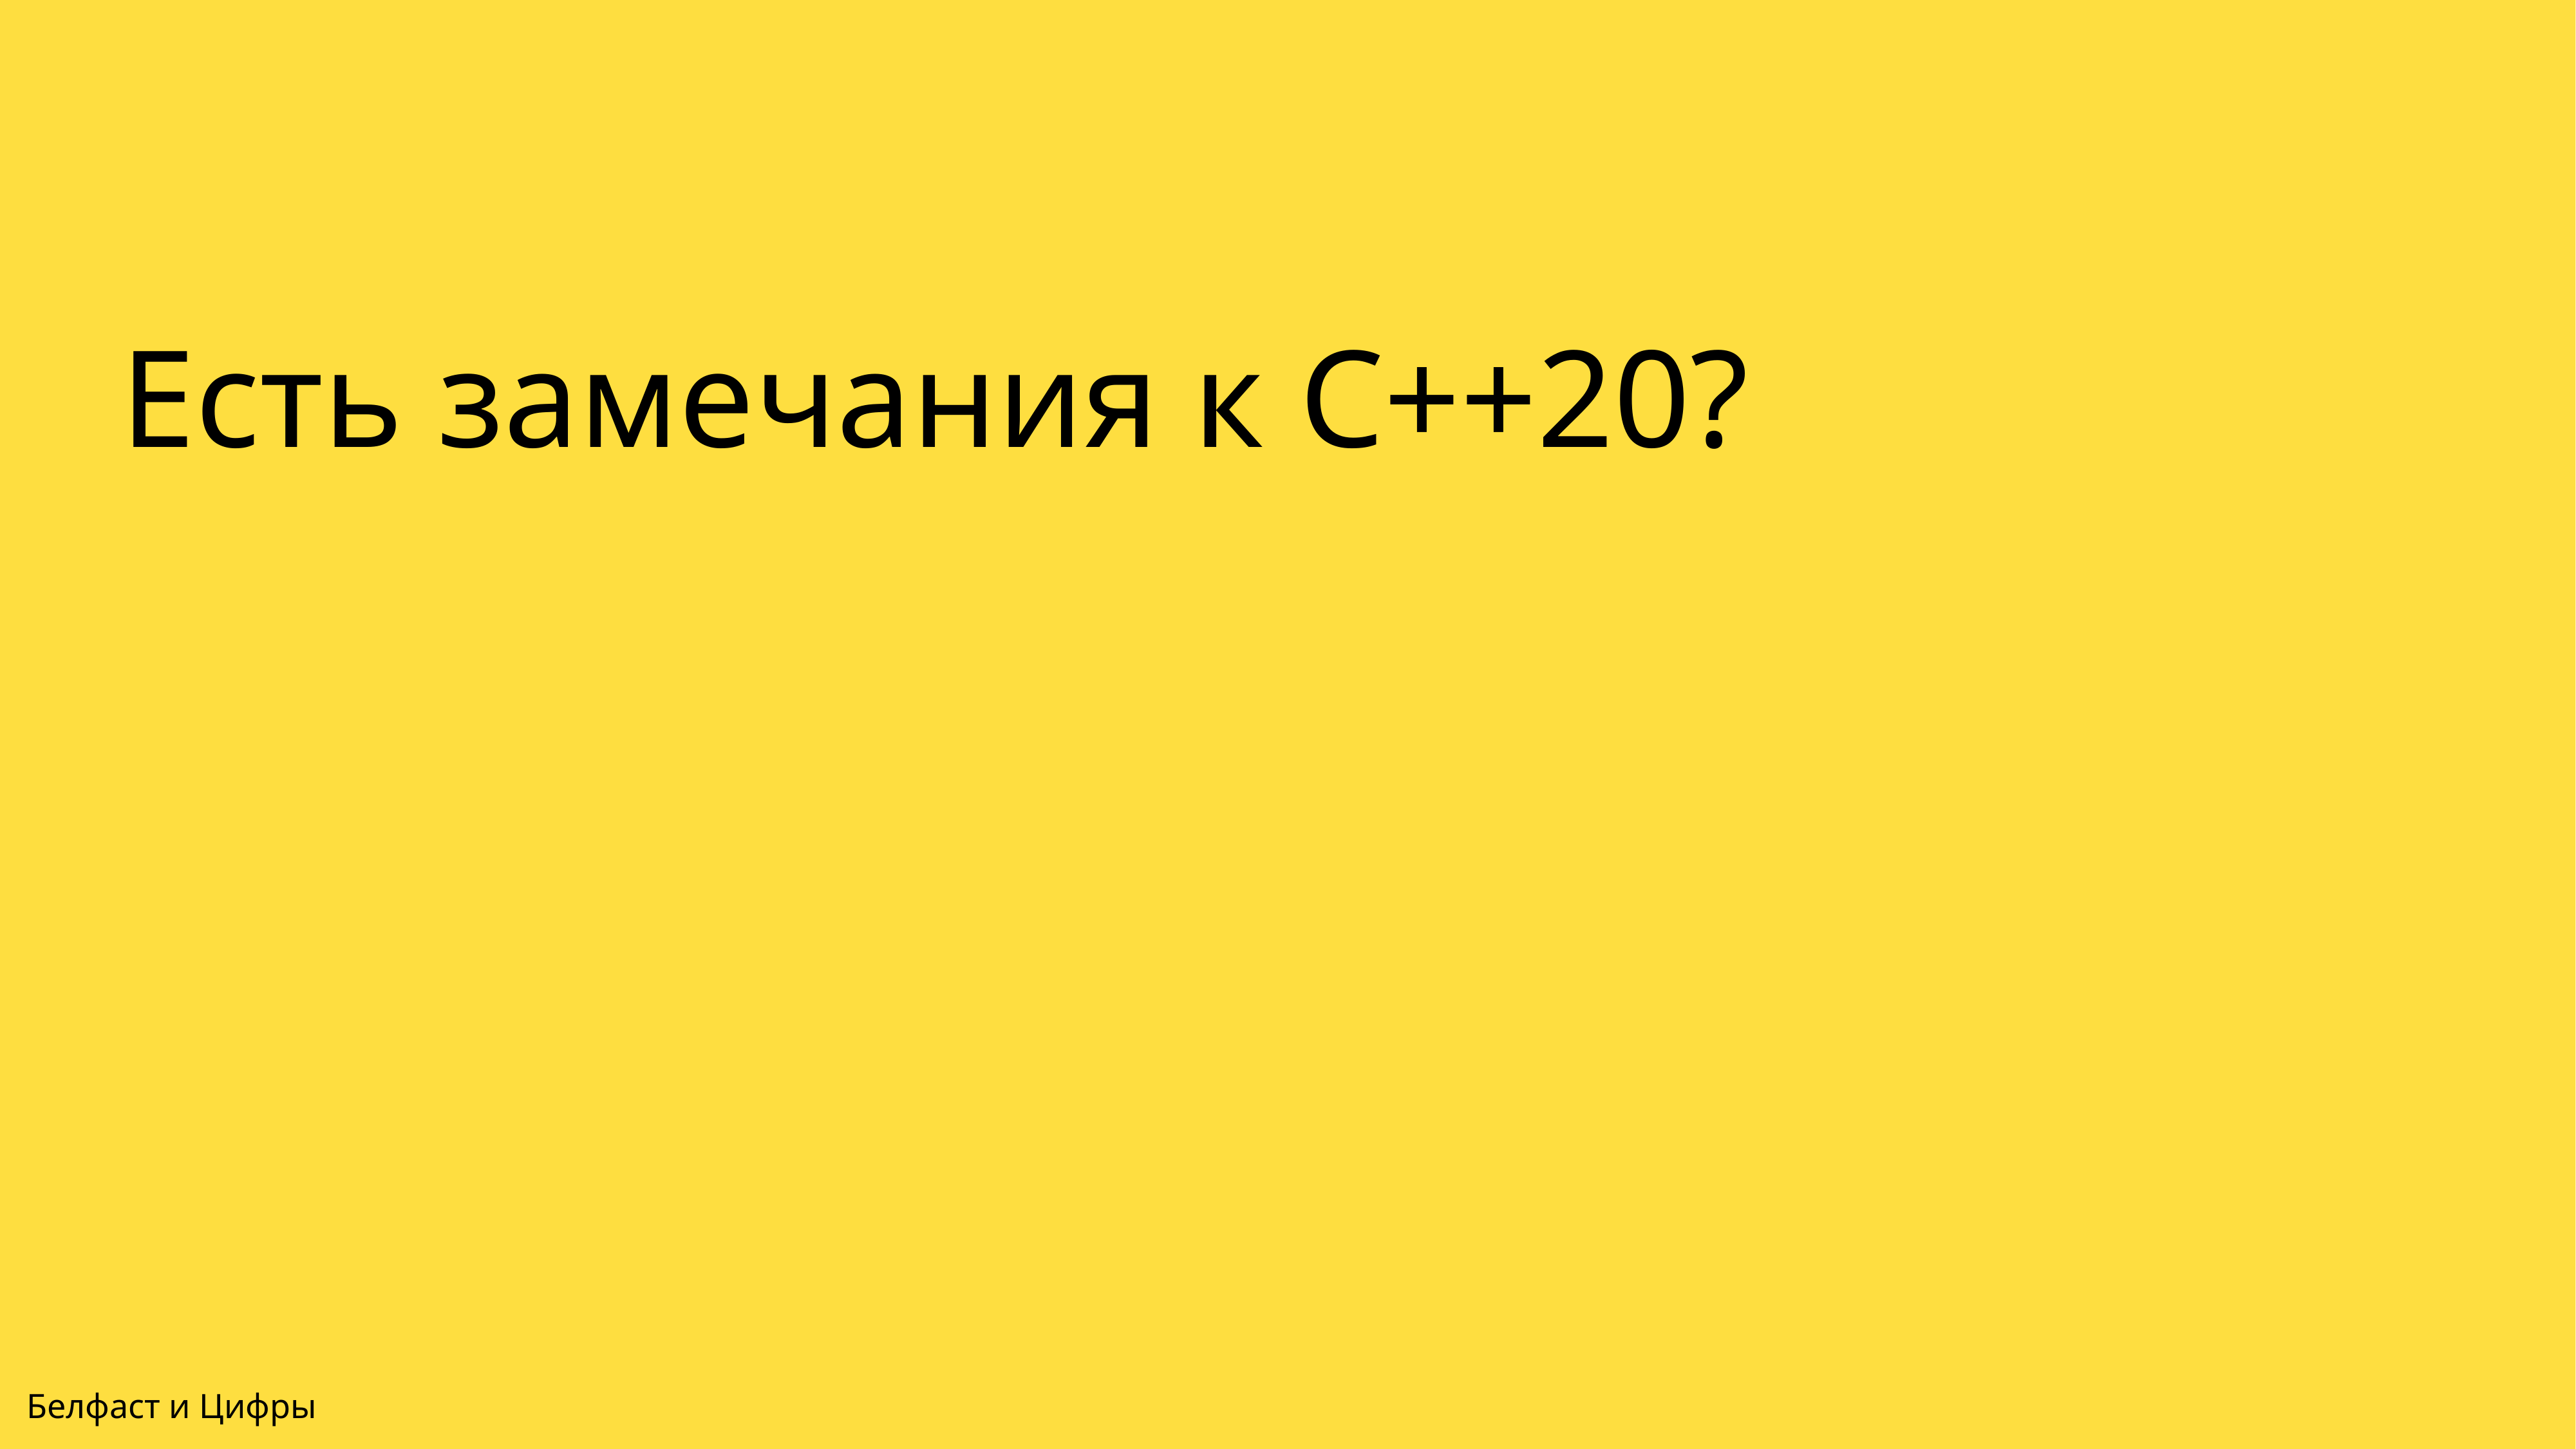

# Есть замечания к C++20?
Белфаст и Цифры